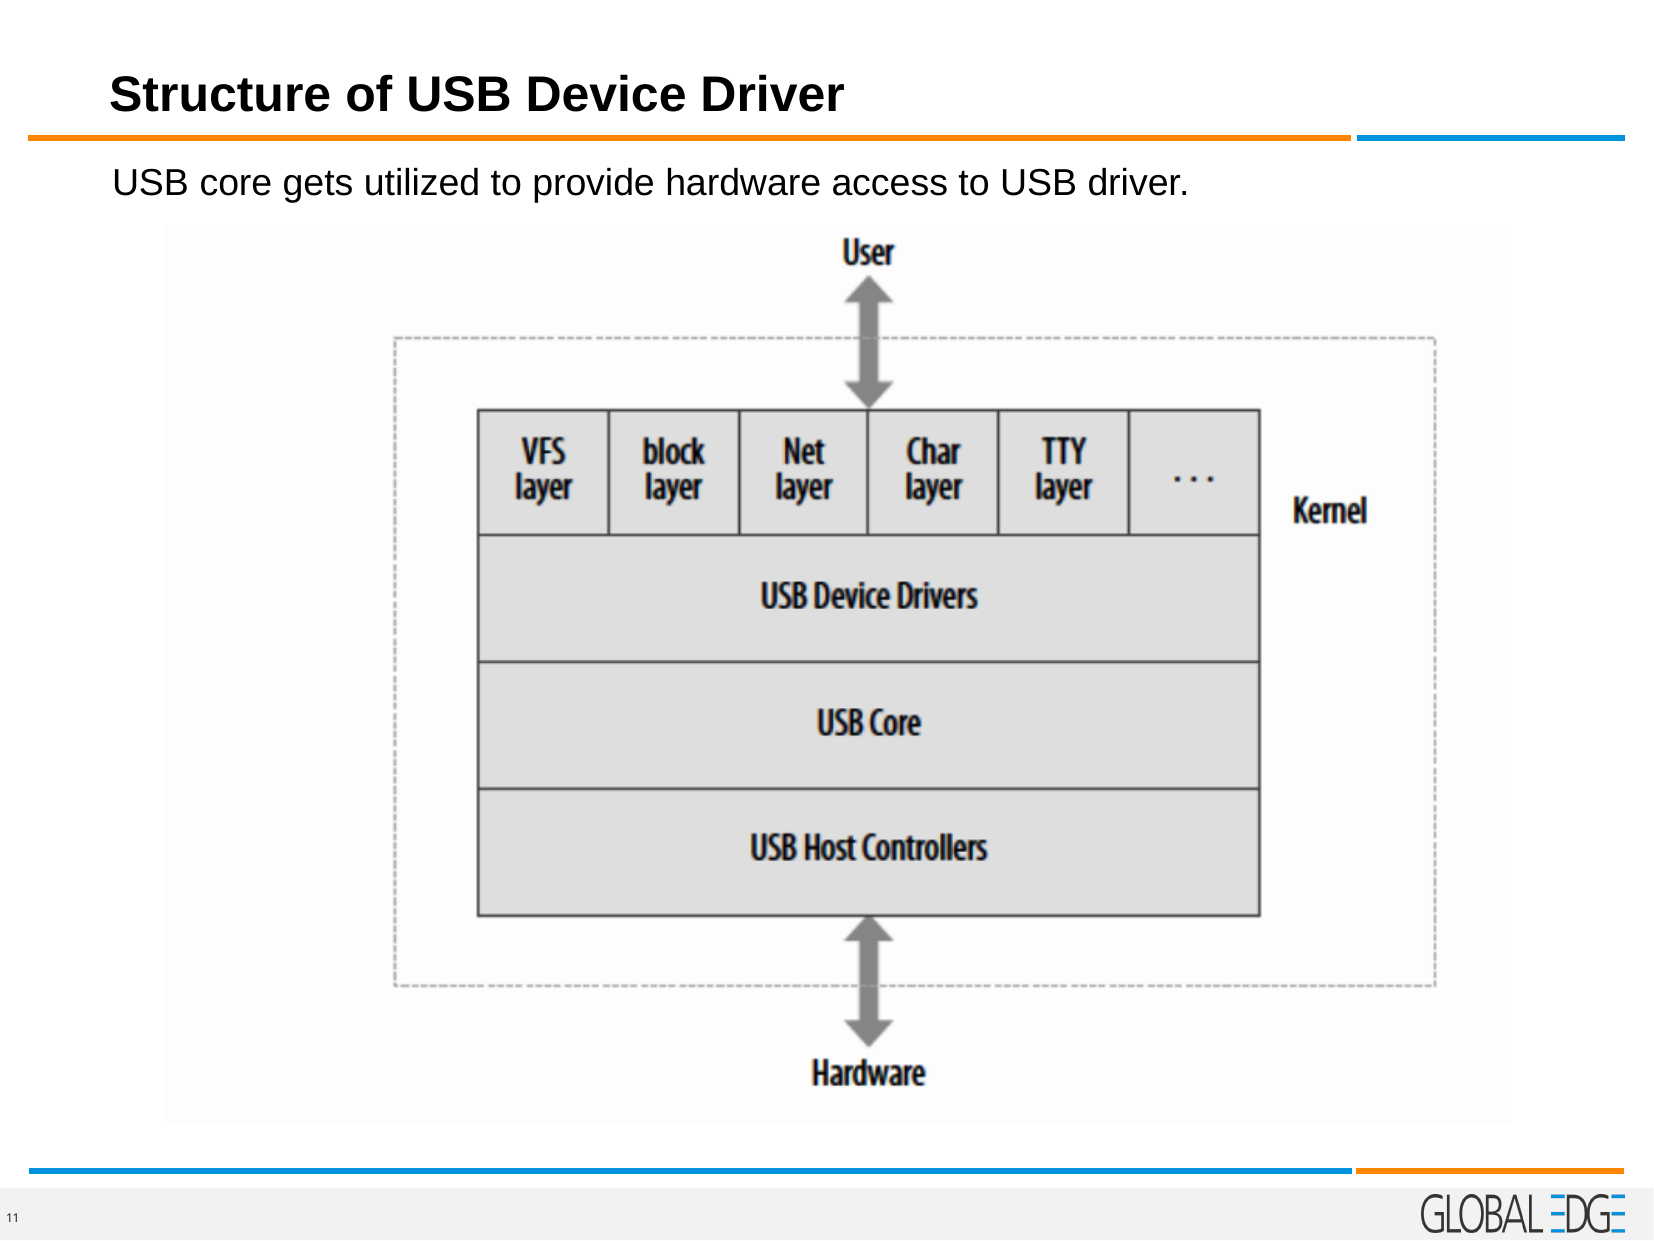

Structure of USB Device Driver
USB core gets utilized to provide hardware access to USB driver.